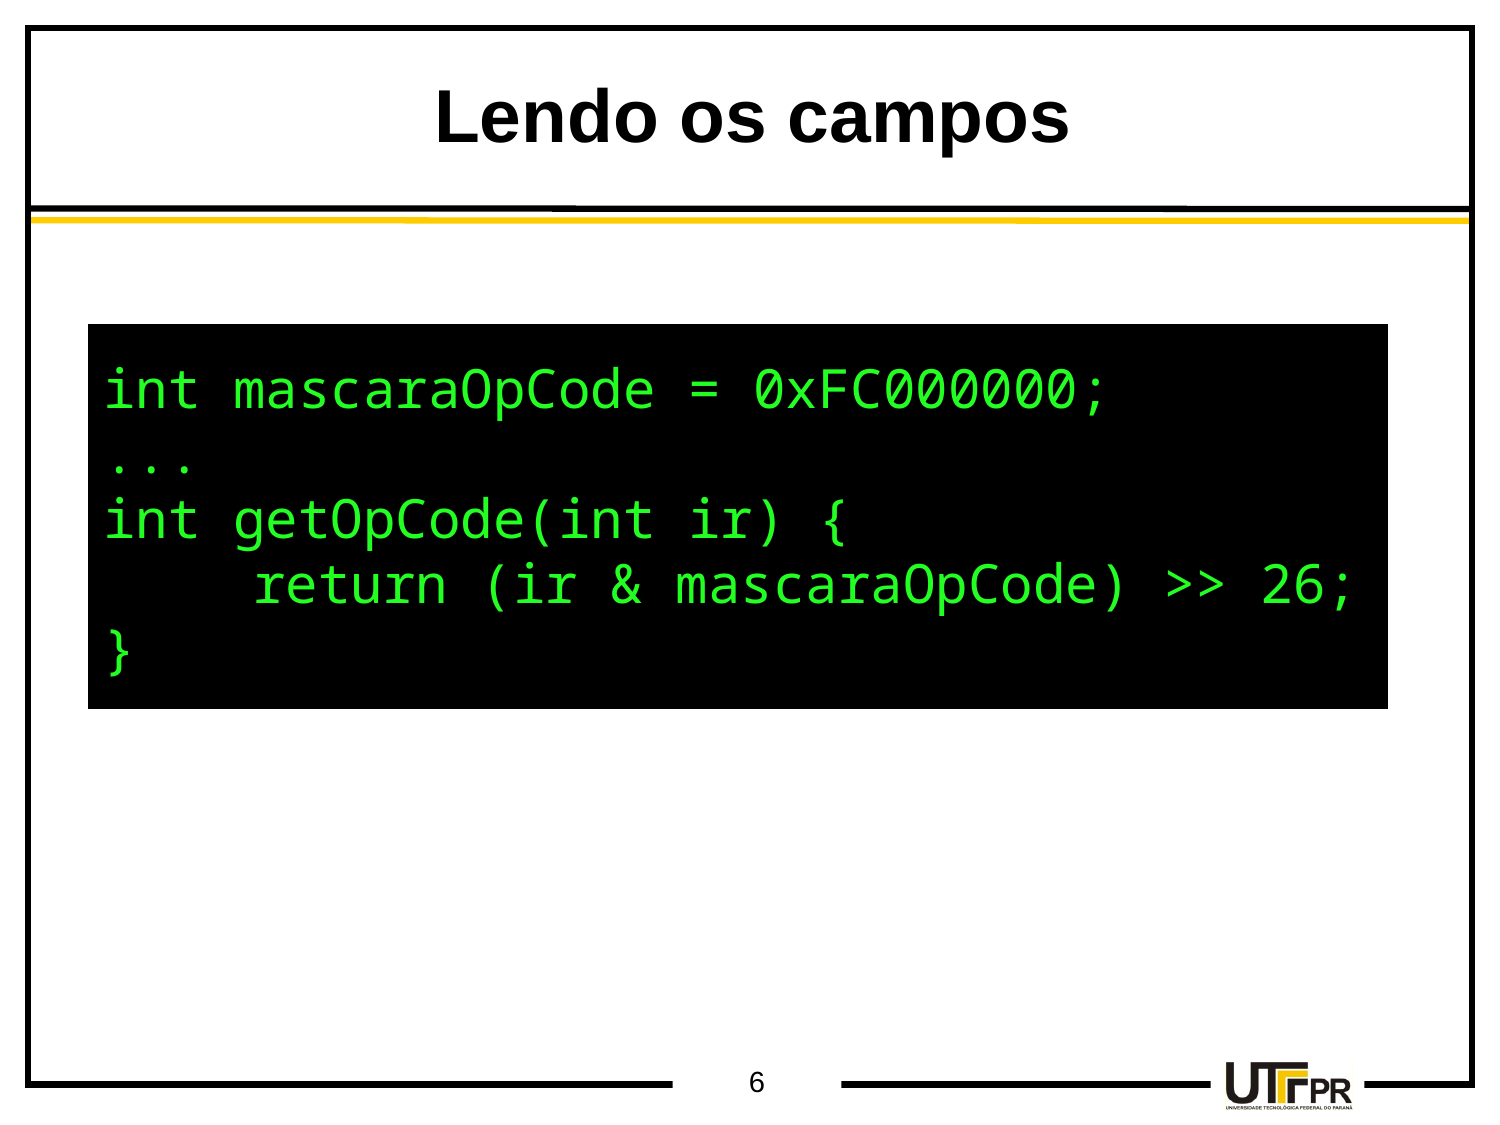

# Lendo os campos
int mascaraOpCode = 0xFC000000;
...
int getOpCode(int ir) {
	return (ir & mascaraOpCode) >> 26;
}